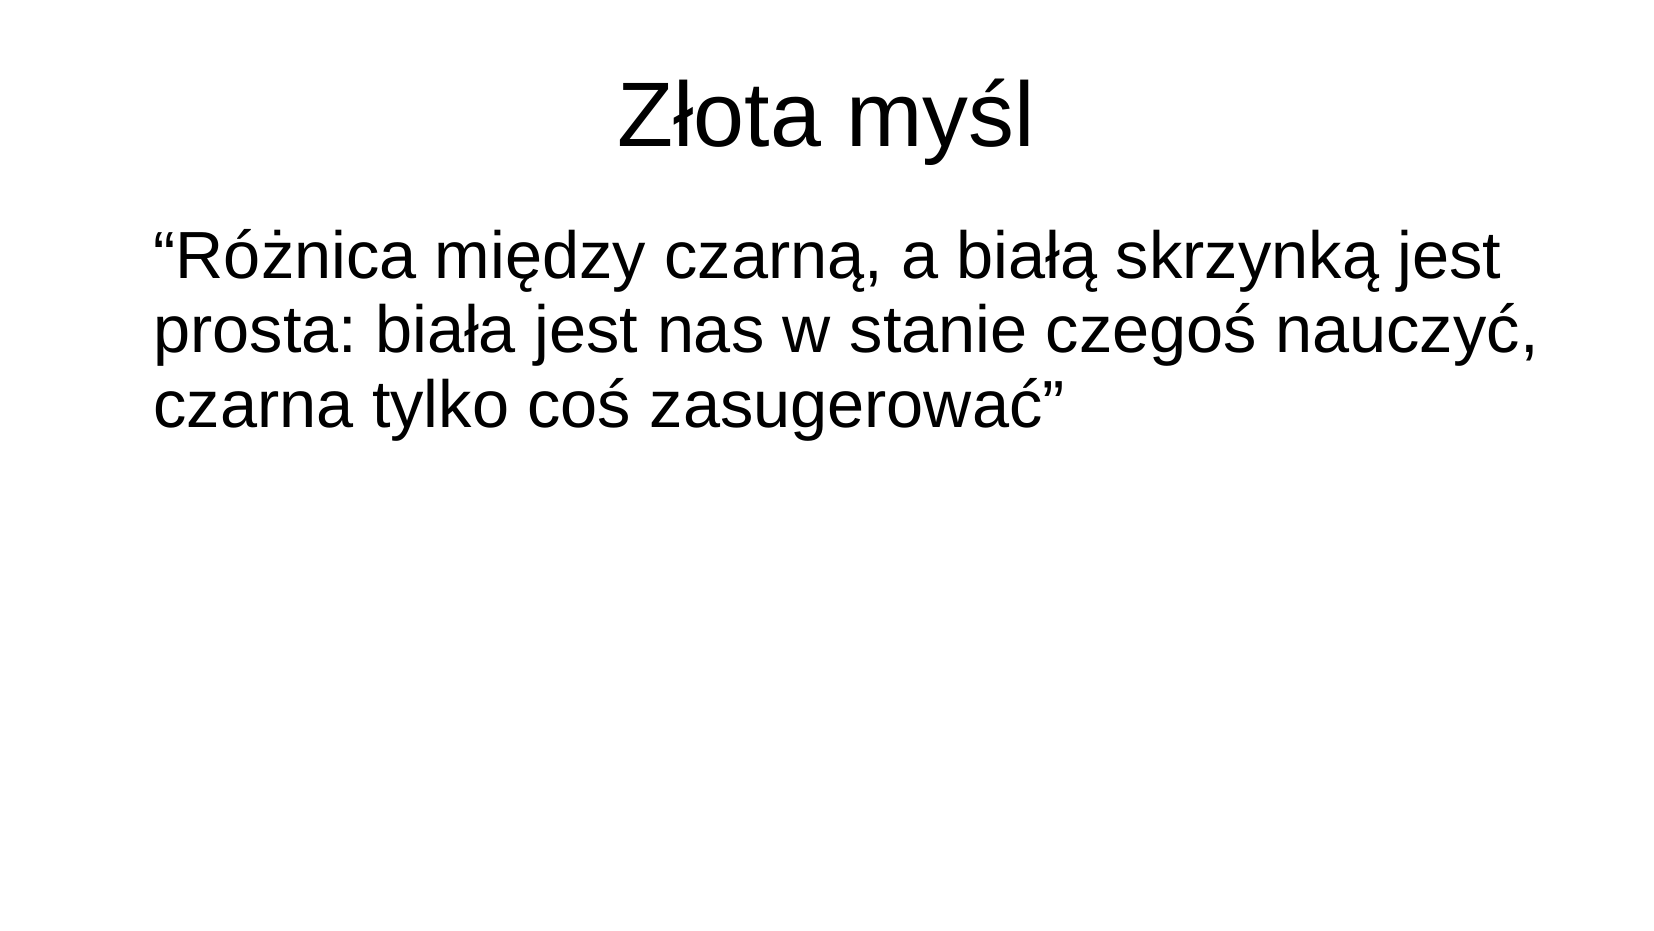

# Złota myśl
“Różnica między czarną, a białą skrzynką jest prosta: biała jest nas w stanie czegoś nauczyć, czarna tylko coś zasugerować”